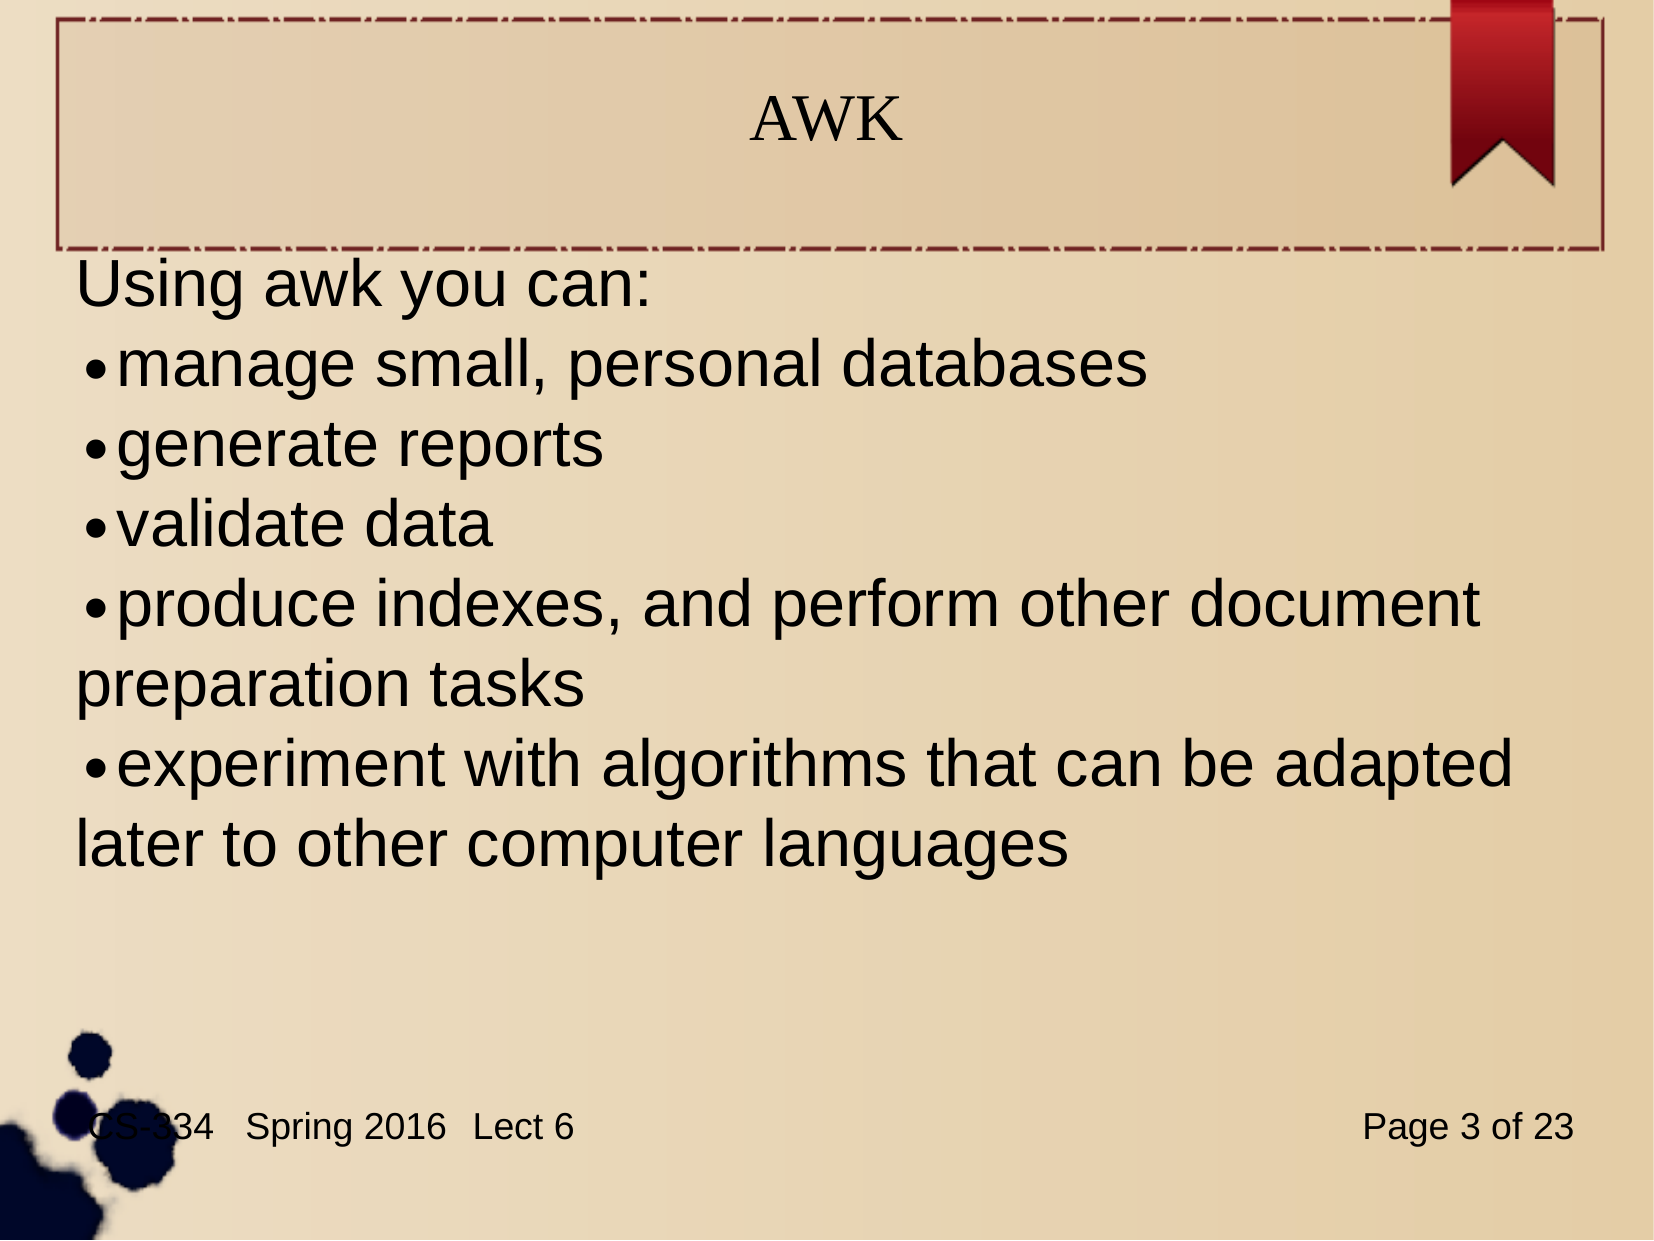

AWK
Using awk you can:
manage small, personal databases
generate reports
validate data
produce indexes, and perform other document preparation tasks
experiment with algorithms that can be adapted later to other computer languages
CS-334 Spring 2016	 Lect 6											Page of 23